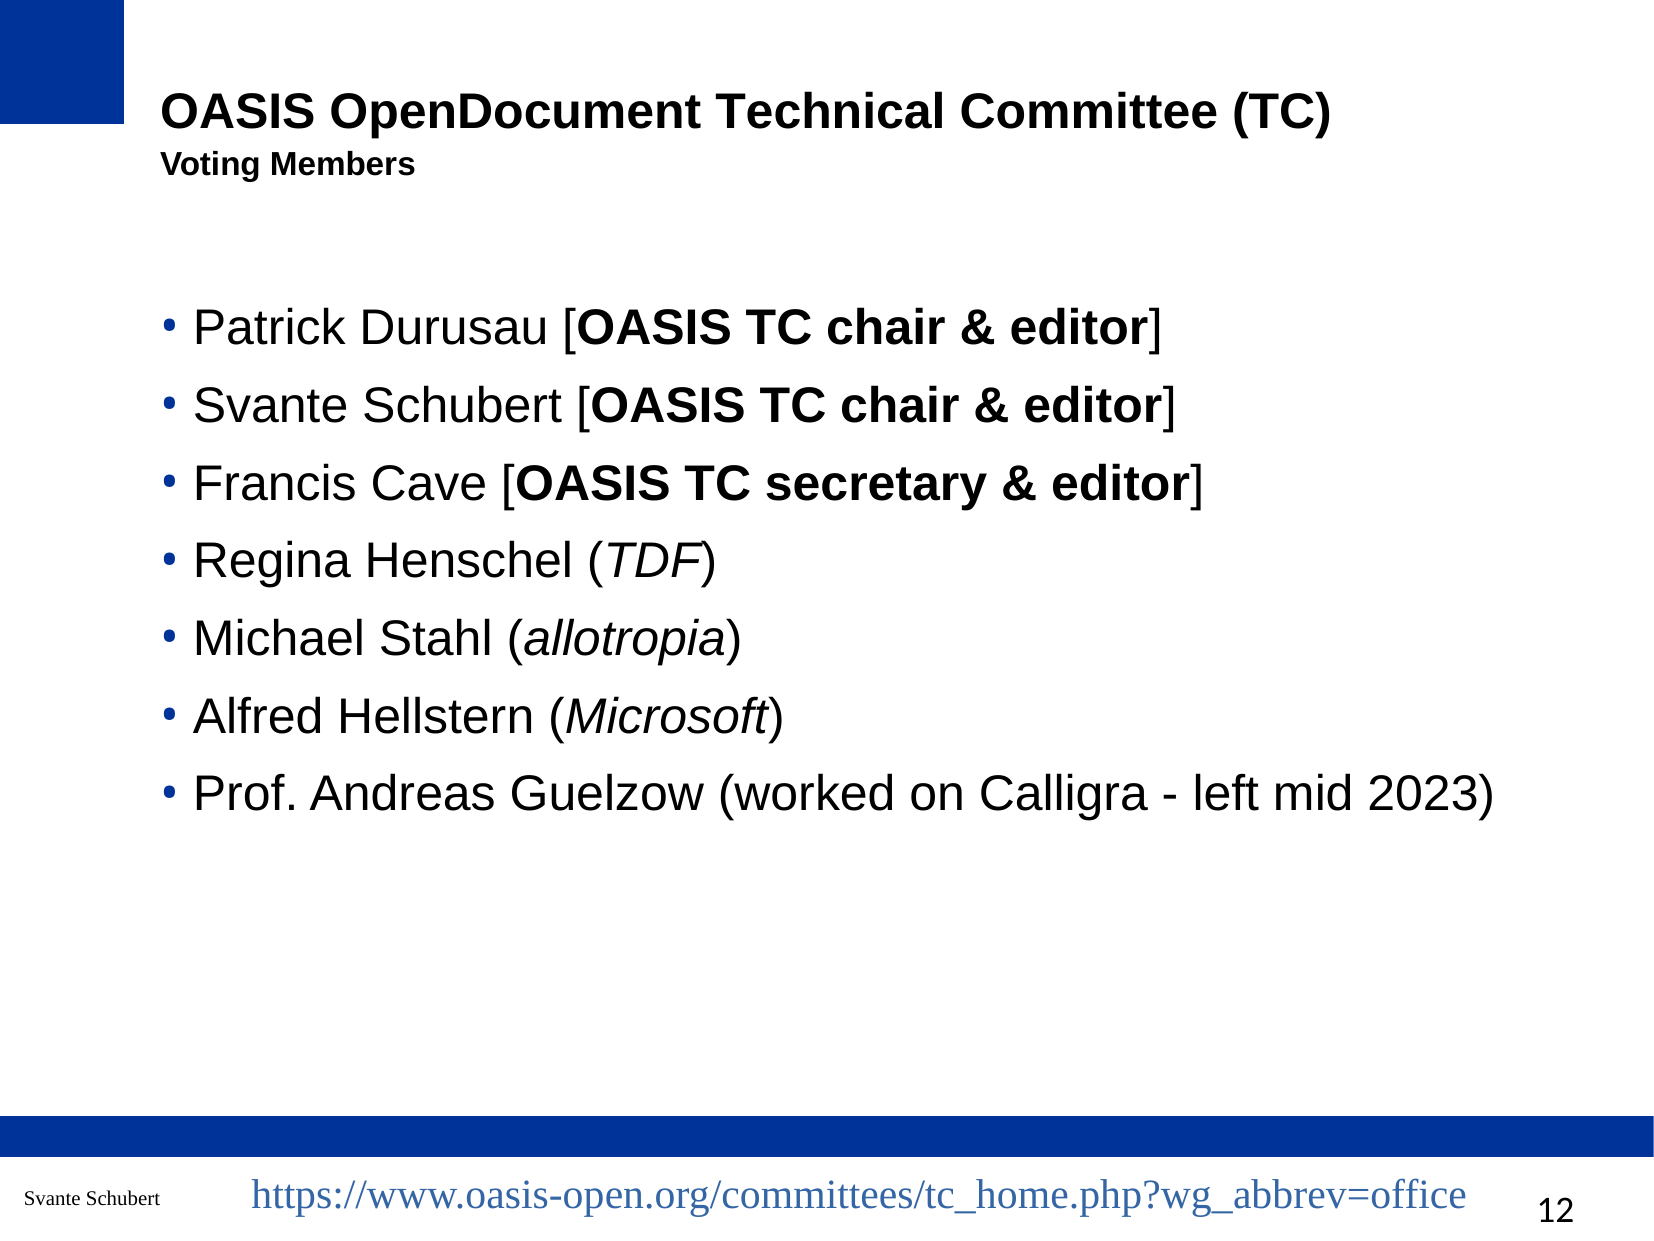

# OASIS OpenDocument Technical Committee (TC) Voting Members
 Patrick Durusau [OASIS TC chair & editor]
 Svante Schubert [OASIS TC chair & editor]
 Francis Cave [OASIS TC secretary & editor]
 Regina Henschel (TDF)
 Michael Stahl (allotropia)
 Alfred Hellstern (Microsoft)
 Prof. Andreas Guelzow (worked on Calligra - left mid 2023)
https://www.oasis-open.org/committees/tc_home.php?wg_abbrev=office
Svante Schubert